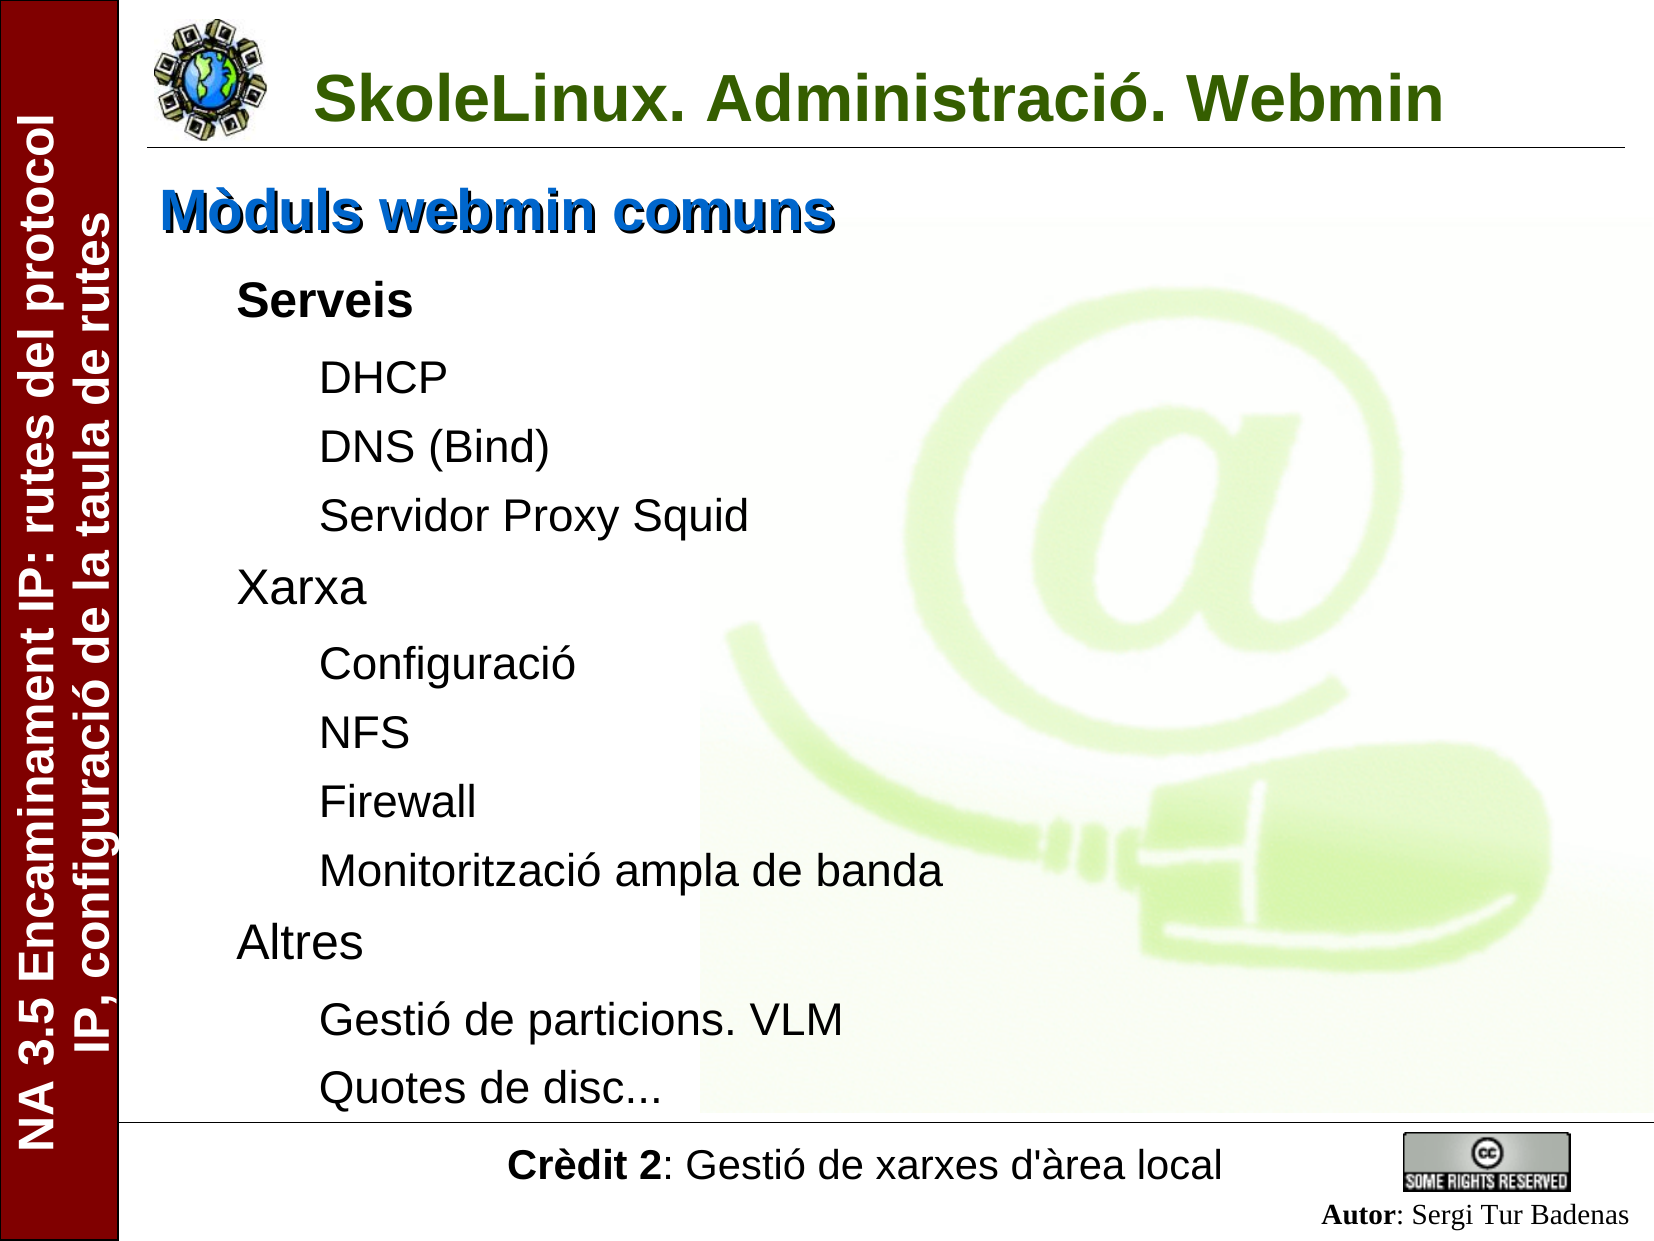

# SkoleLinux. Administració. Webmin
Mòduls webmin comuns
Serveis
DHCP
DNS (Bind)
Servidor Proxy Squid
Xarxa
Configuració
NFS
Firewall
Monitorització ampla de banda
Altres
Gestió de particions. VLM
Quotes de disc...